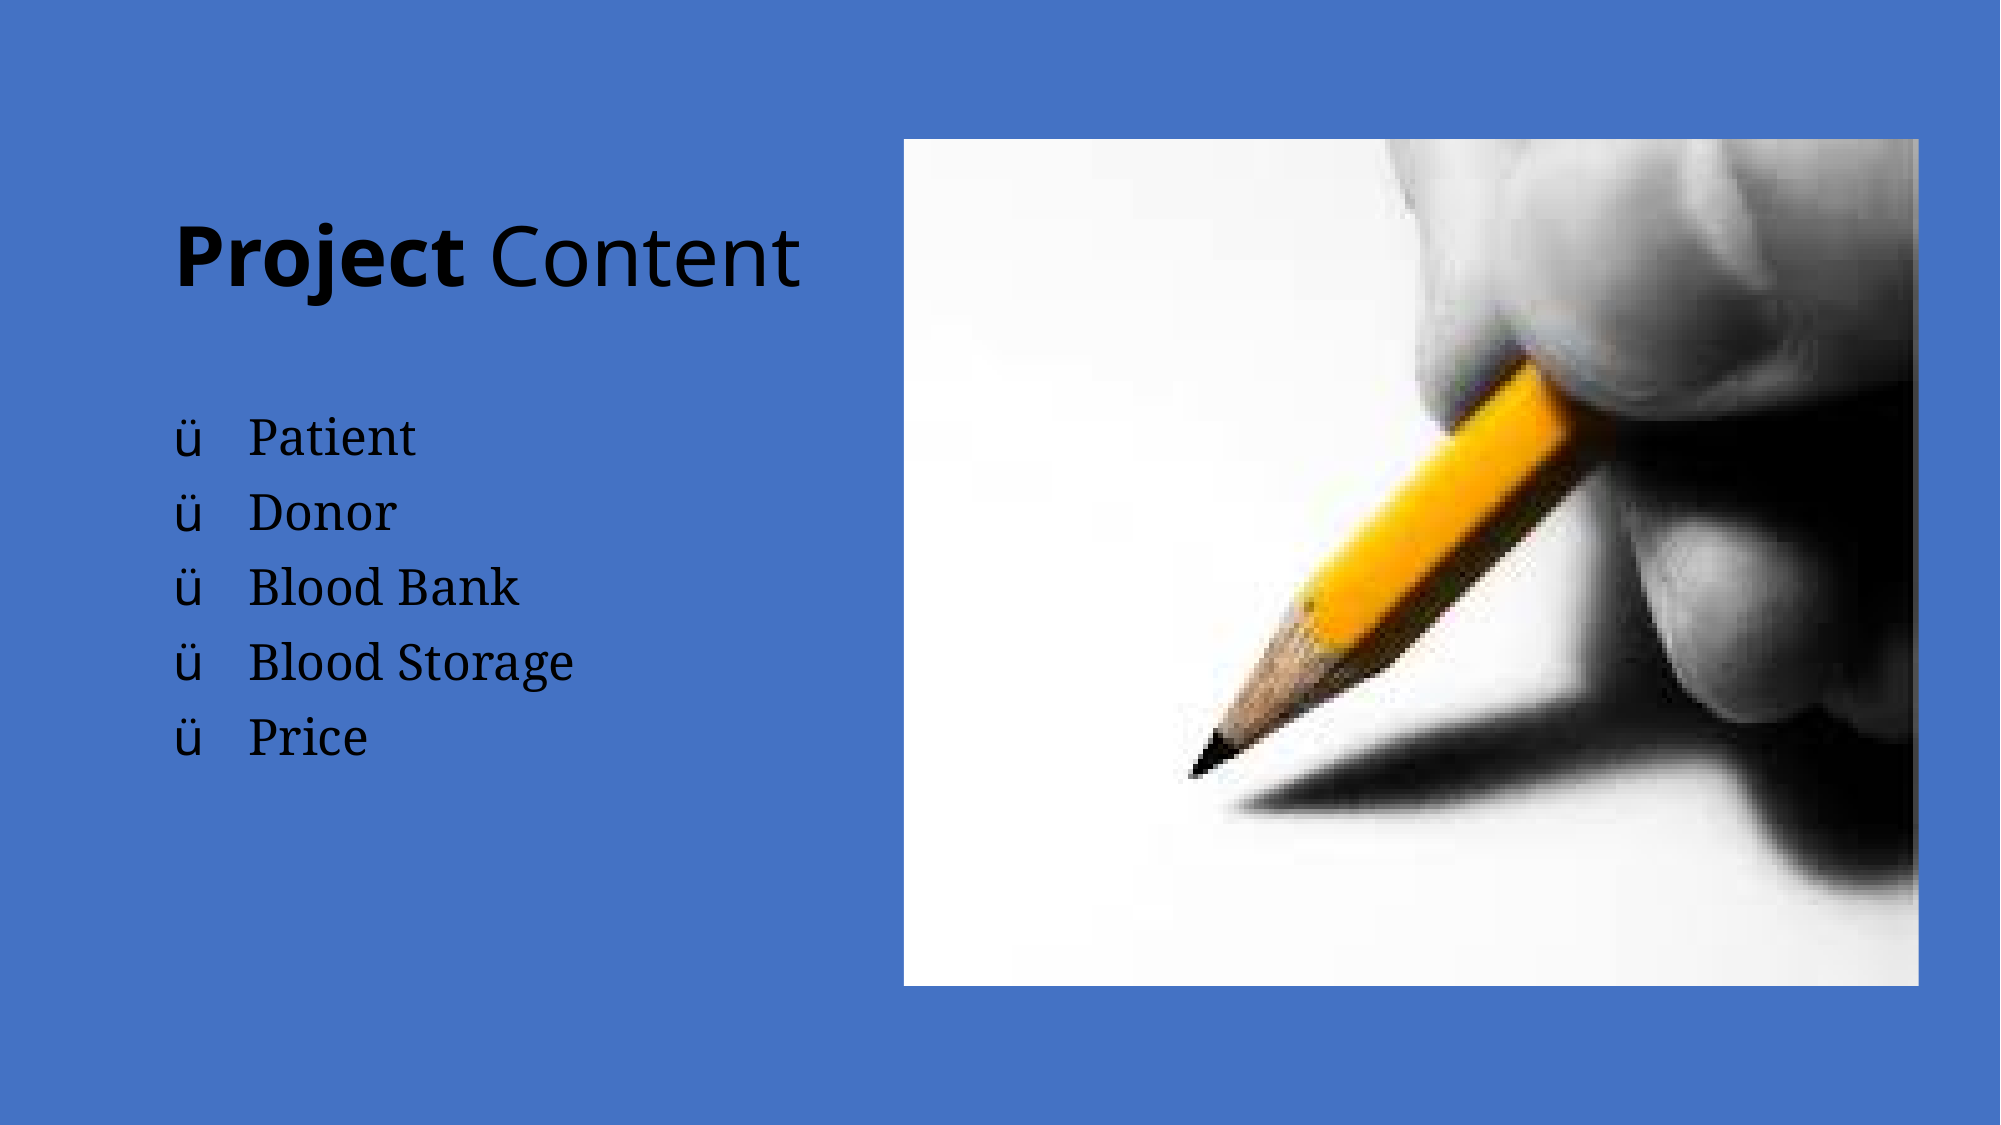

# Project Content
Patient
Donor
Blood Bank
Blood Storage
Price